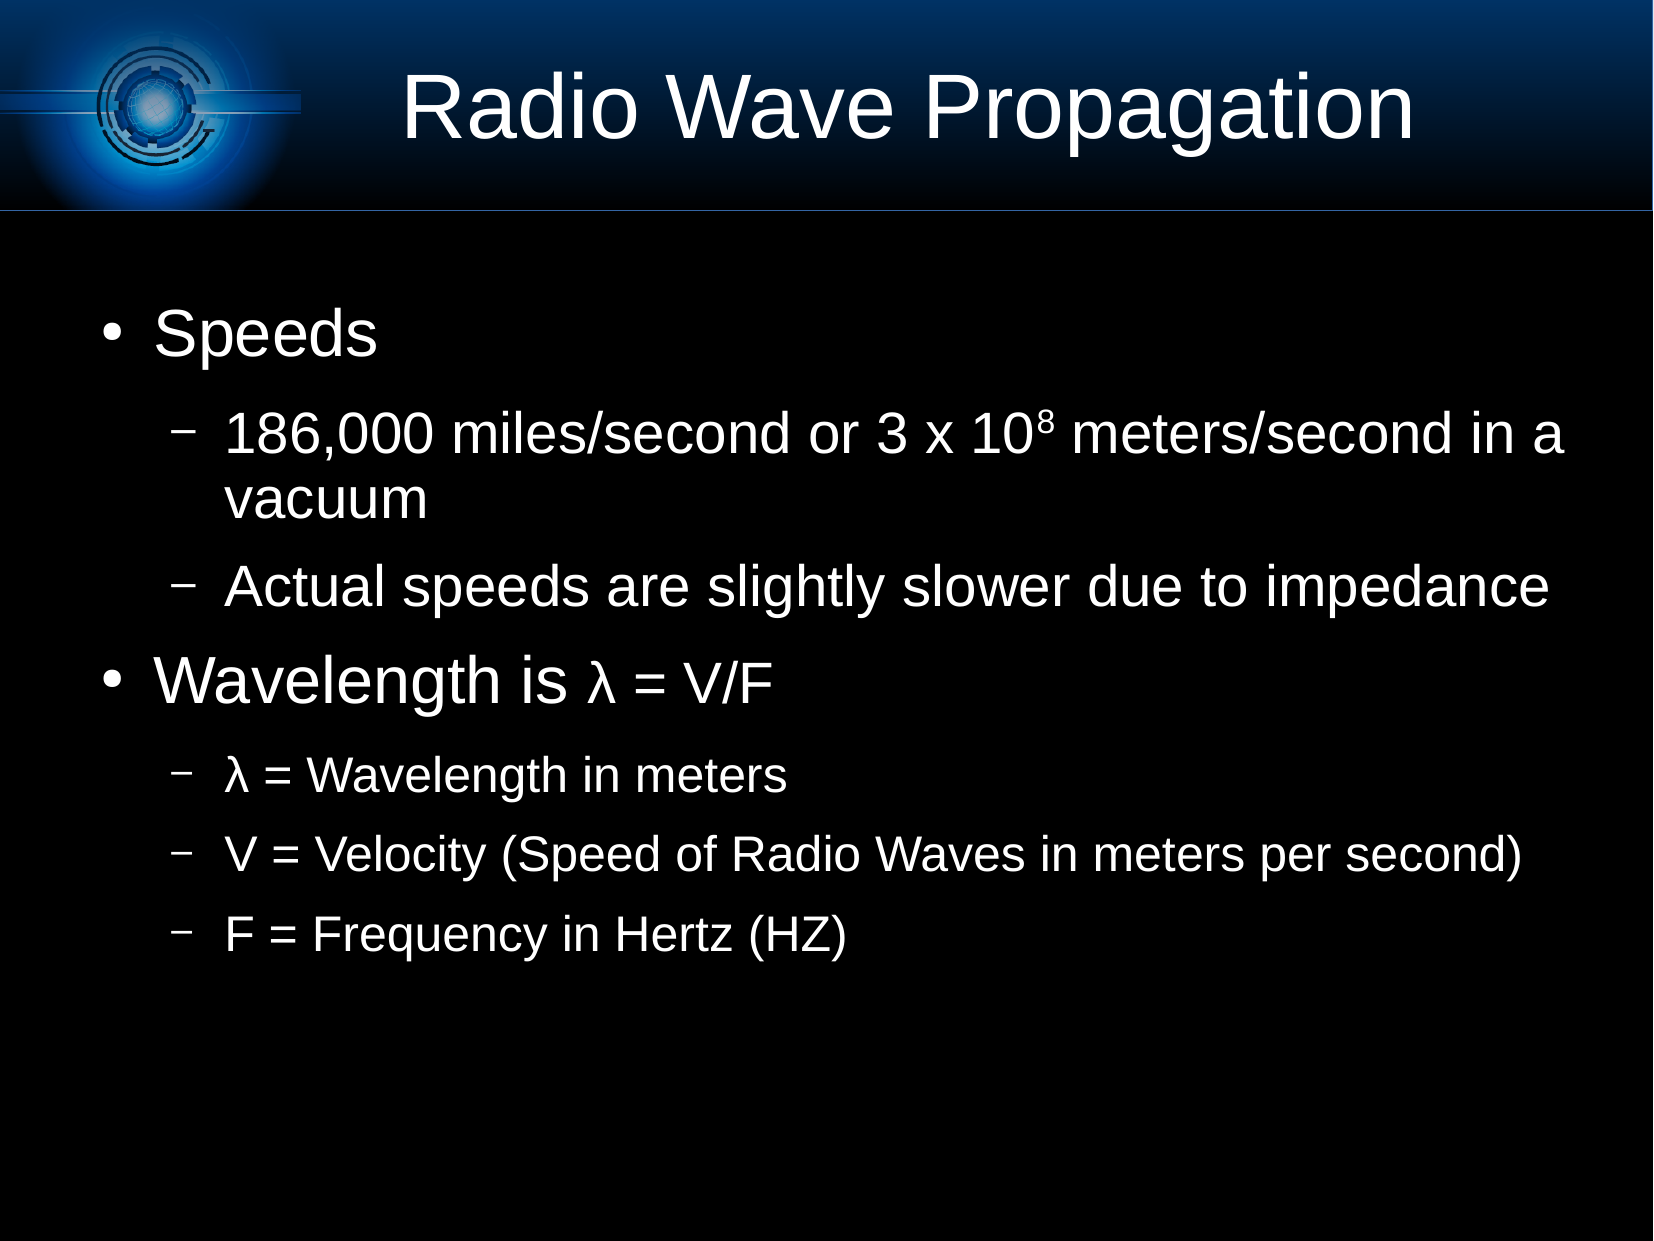

# Radio Wave Propagation
Speeds
186,000 miles/second or 3 x 108 meters/second in a vacuum
Actual speeds are slightly slower due to impedance
Wavelength is λ = V/F
λ = Wavelength in meters
V = Velocity (Speed of Radio Waves in meters per second)
F = Frequency in Hertz (HZ)